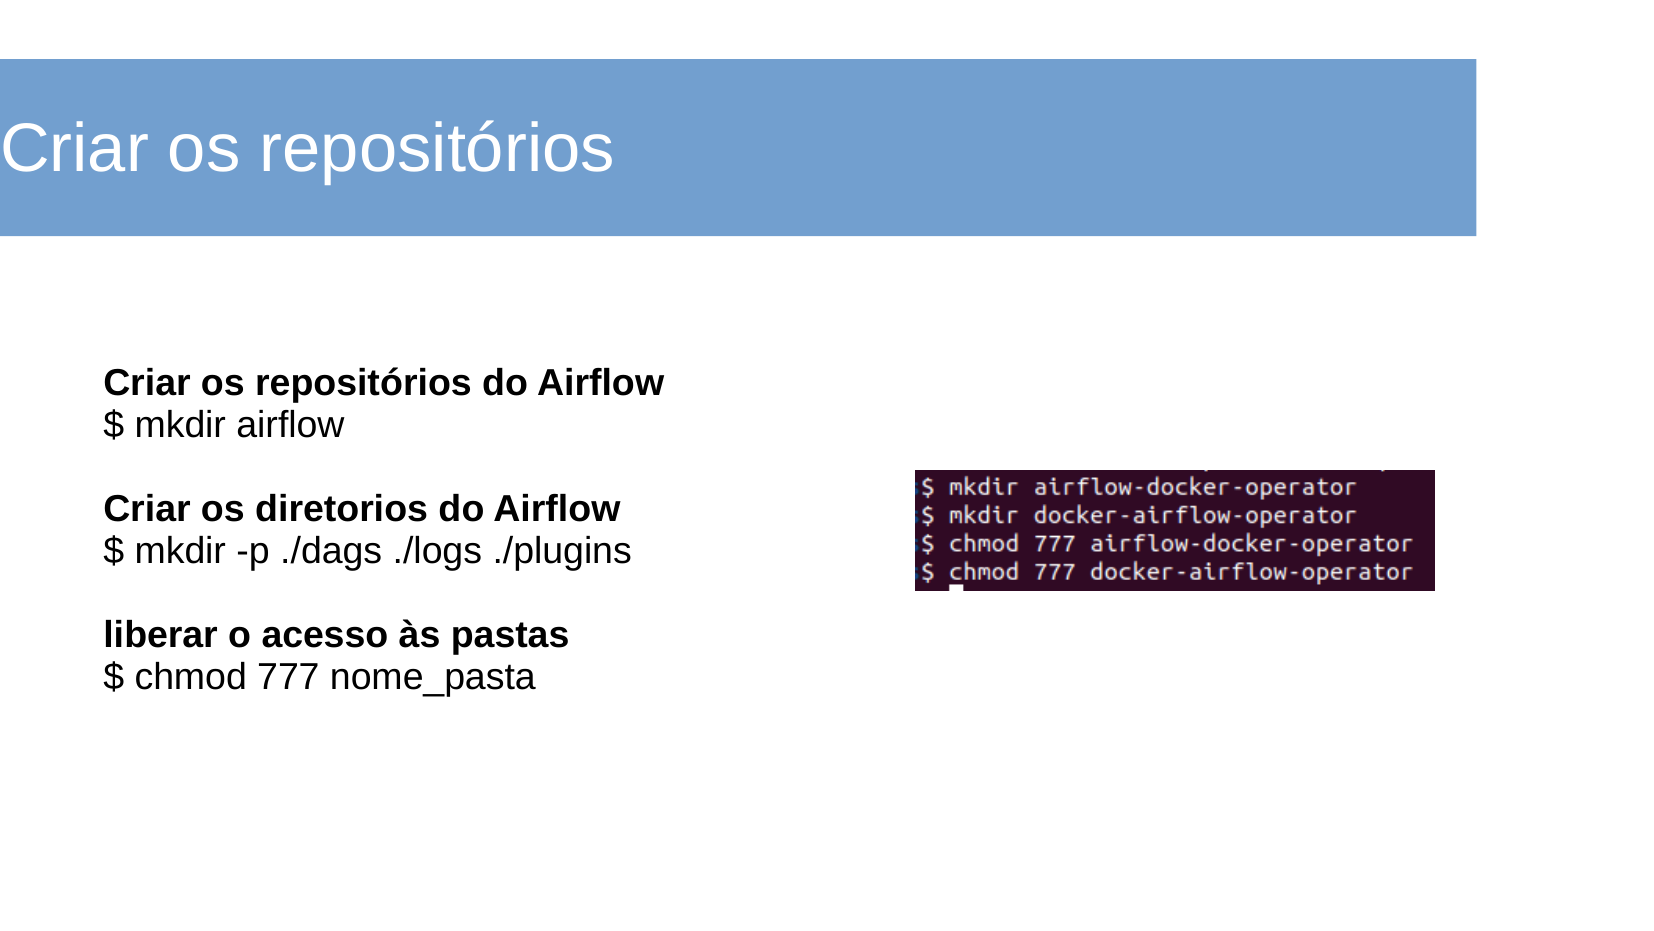

# Criar os repositórios
Criar os repositórios do Airflow
$ mkdir airflow
Criar os diretorios do Airflow
$ mkdir -p ./dags ./logs ./plugins
liberar o acesso às pastas
$ chmod 777 nome_pasta